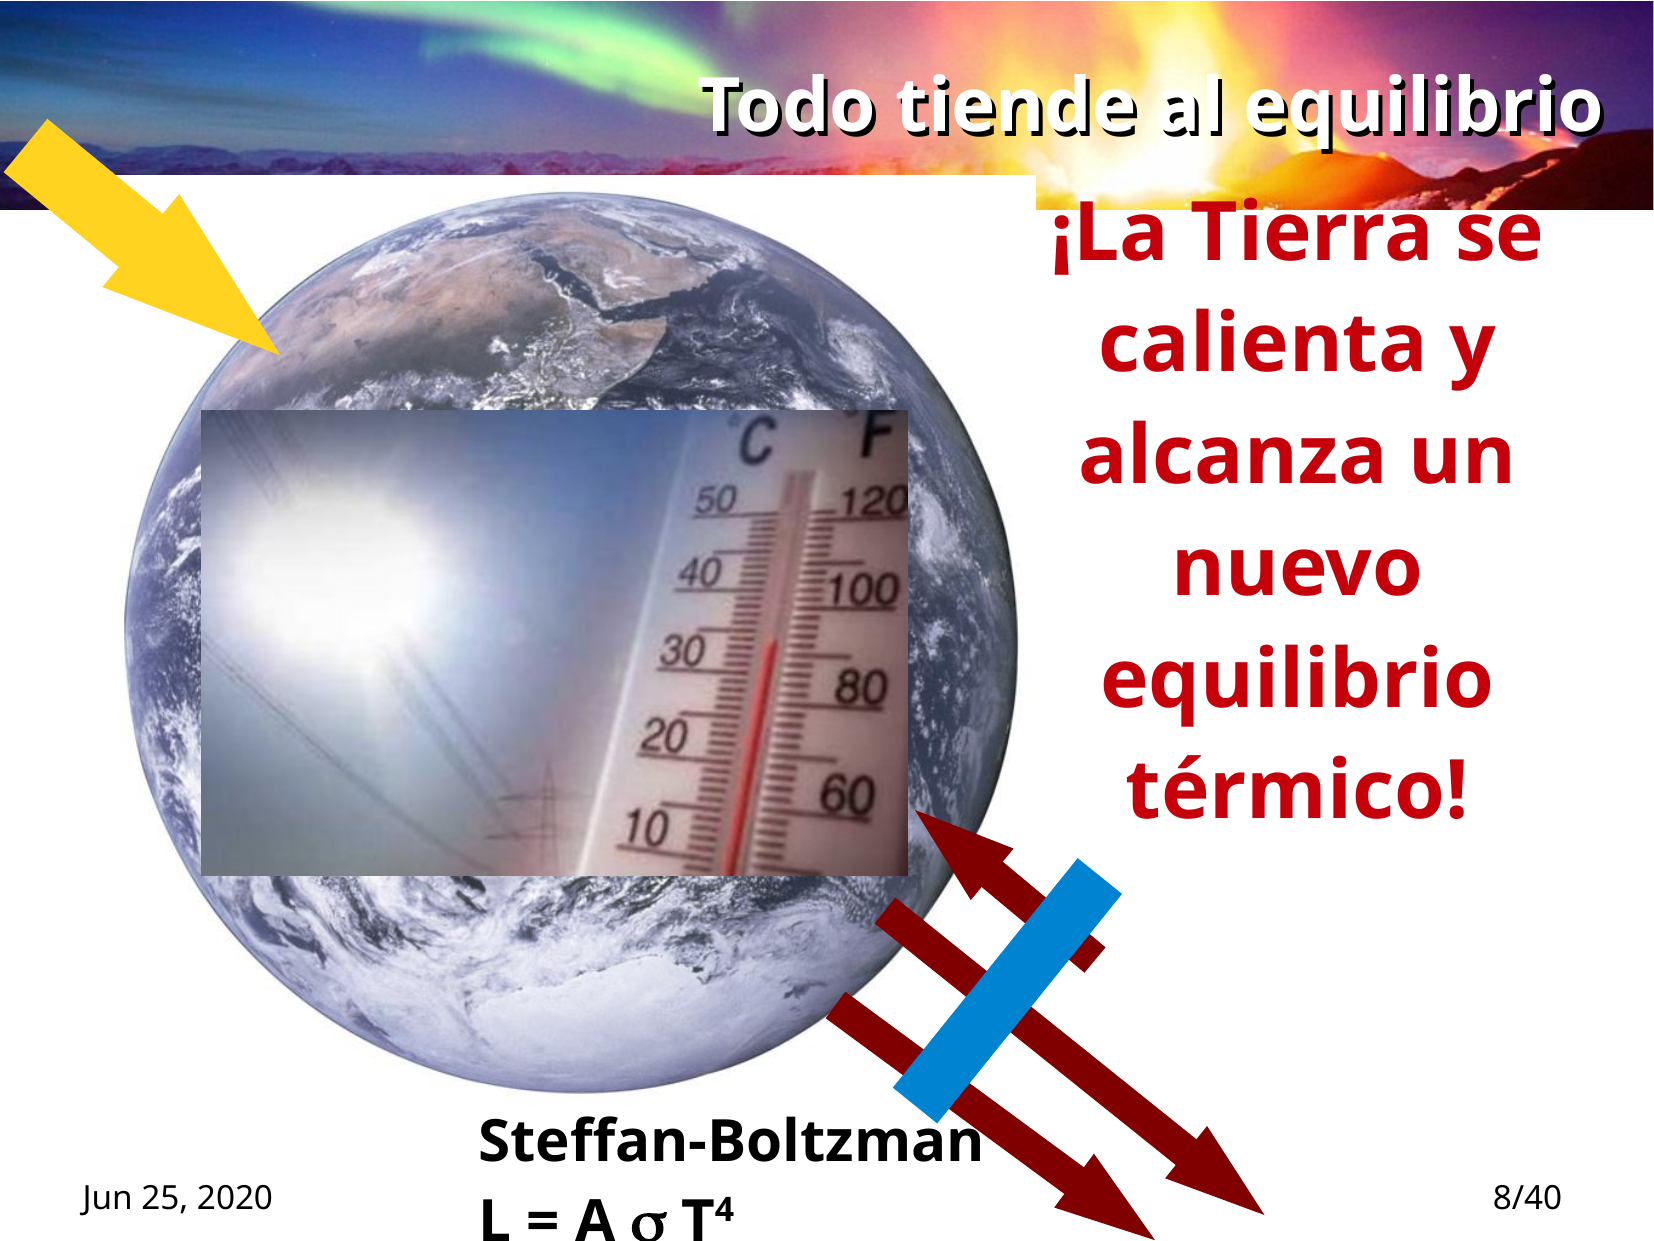

# Todo tiende al equilibrio
¡La Tierra se calienta y alcanza un nuevo equilibrio térmico!
Steffan-Boltzman
L = A s T4
Jun 25, 2020
H. Asorey - F3B 2020
8